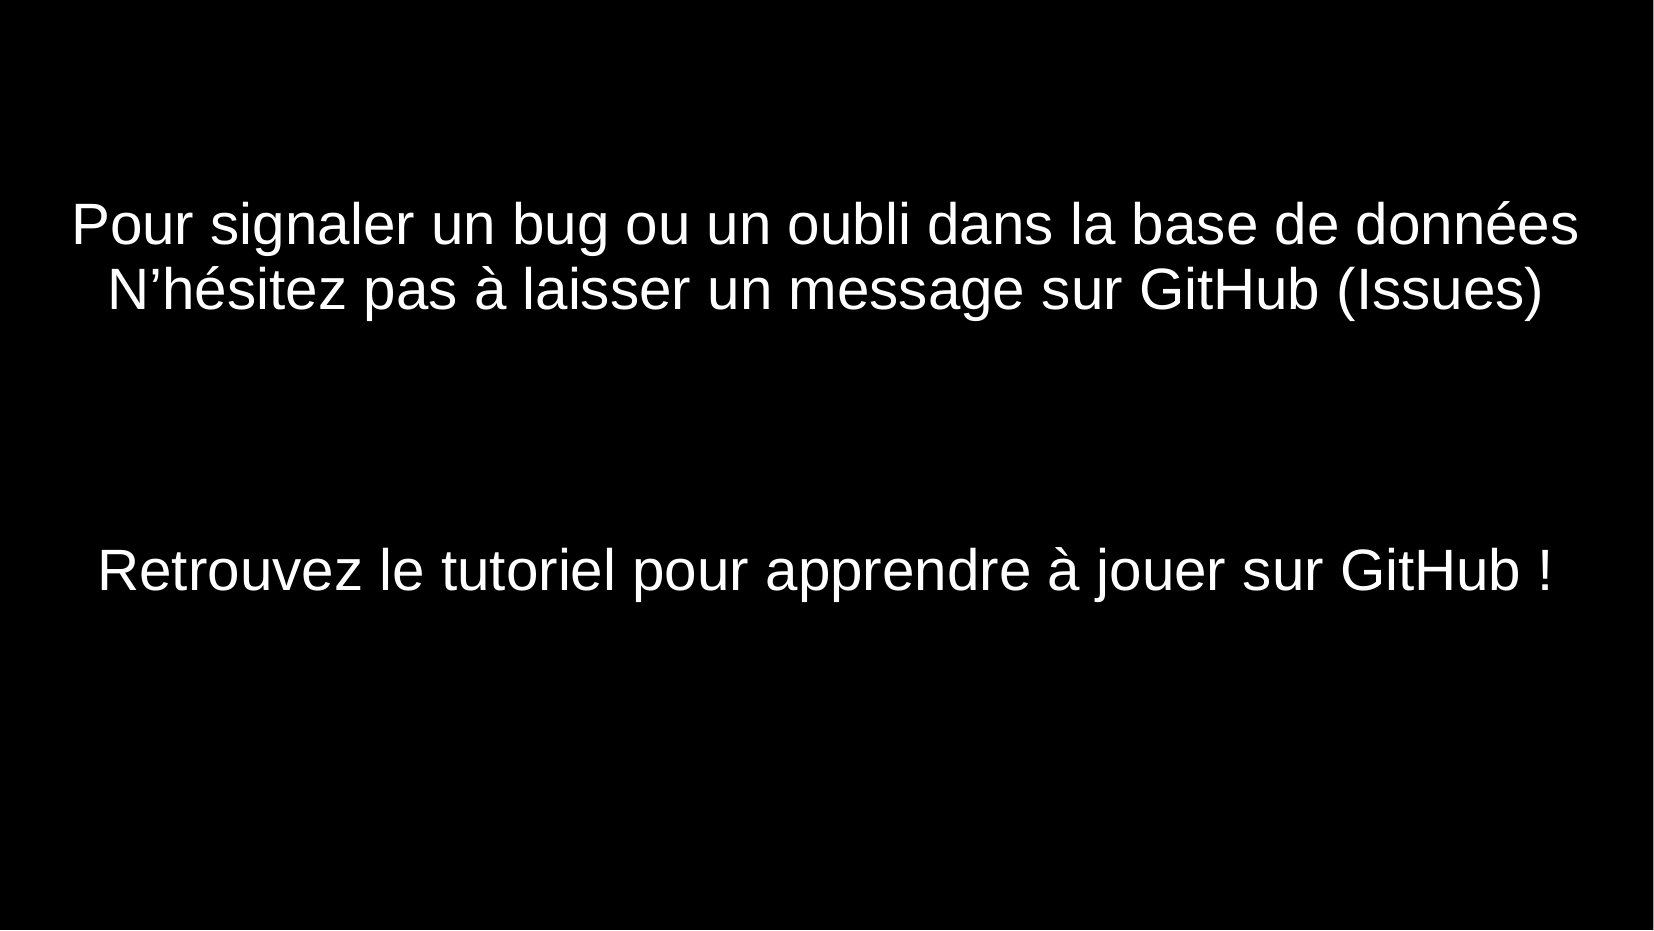

# Pour signaler un bug ou un oubli dans la base de données N’hésitez pas à laisser un message sur GitHub (Issues)
Retrouvez le tutoriel pour apprendre à jouer sur GitHub !